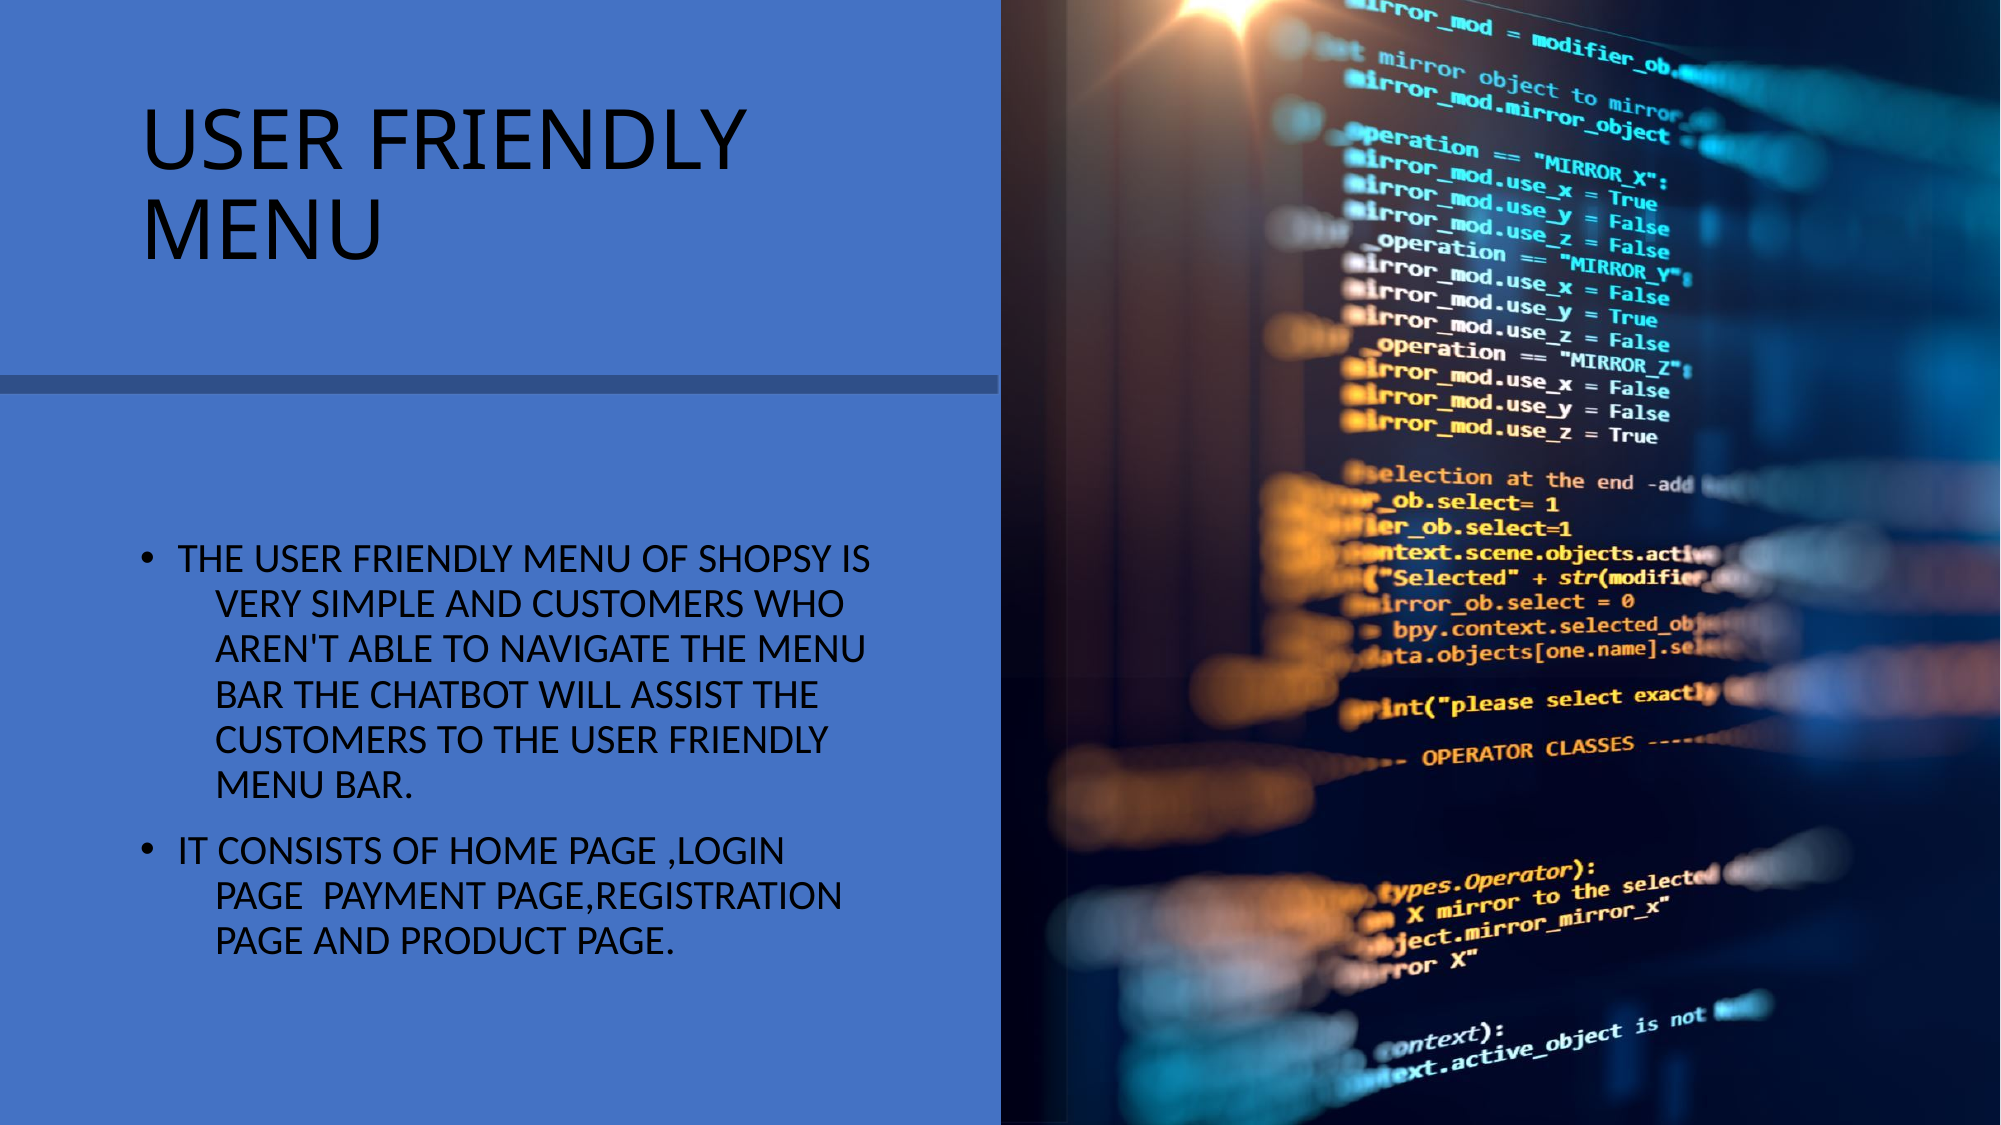

# USER FRIENDLY MENU
THE USER FRIENDLY MENU OF SHOPSY IS VERY SIMPLE AND CUSTOMERS WHO AREN'T ABLE TO NAVIGATE THE MENU BAR THE CHATBOT WILL ASSIST THE CUSTOMERS TO THE USER FRIENDLY MENU BAR.
IT CONSISTS OF HOME PAGE ,LOGIN PAGE  PAYMENT PAGE,REGISTRATION PAGE AND PRODUCT PAGE.